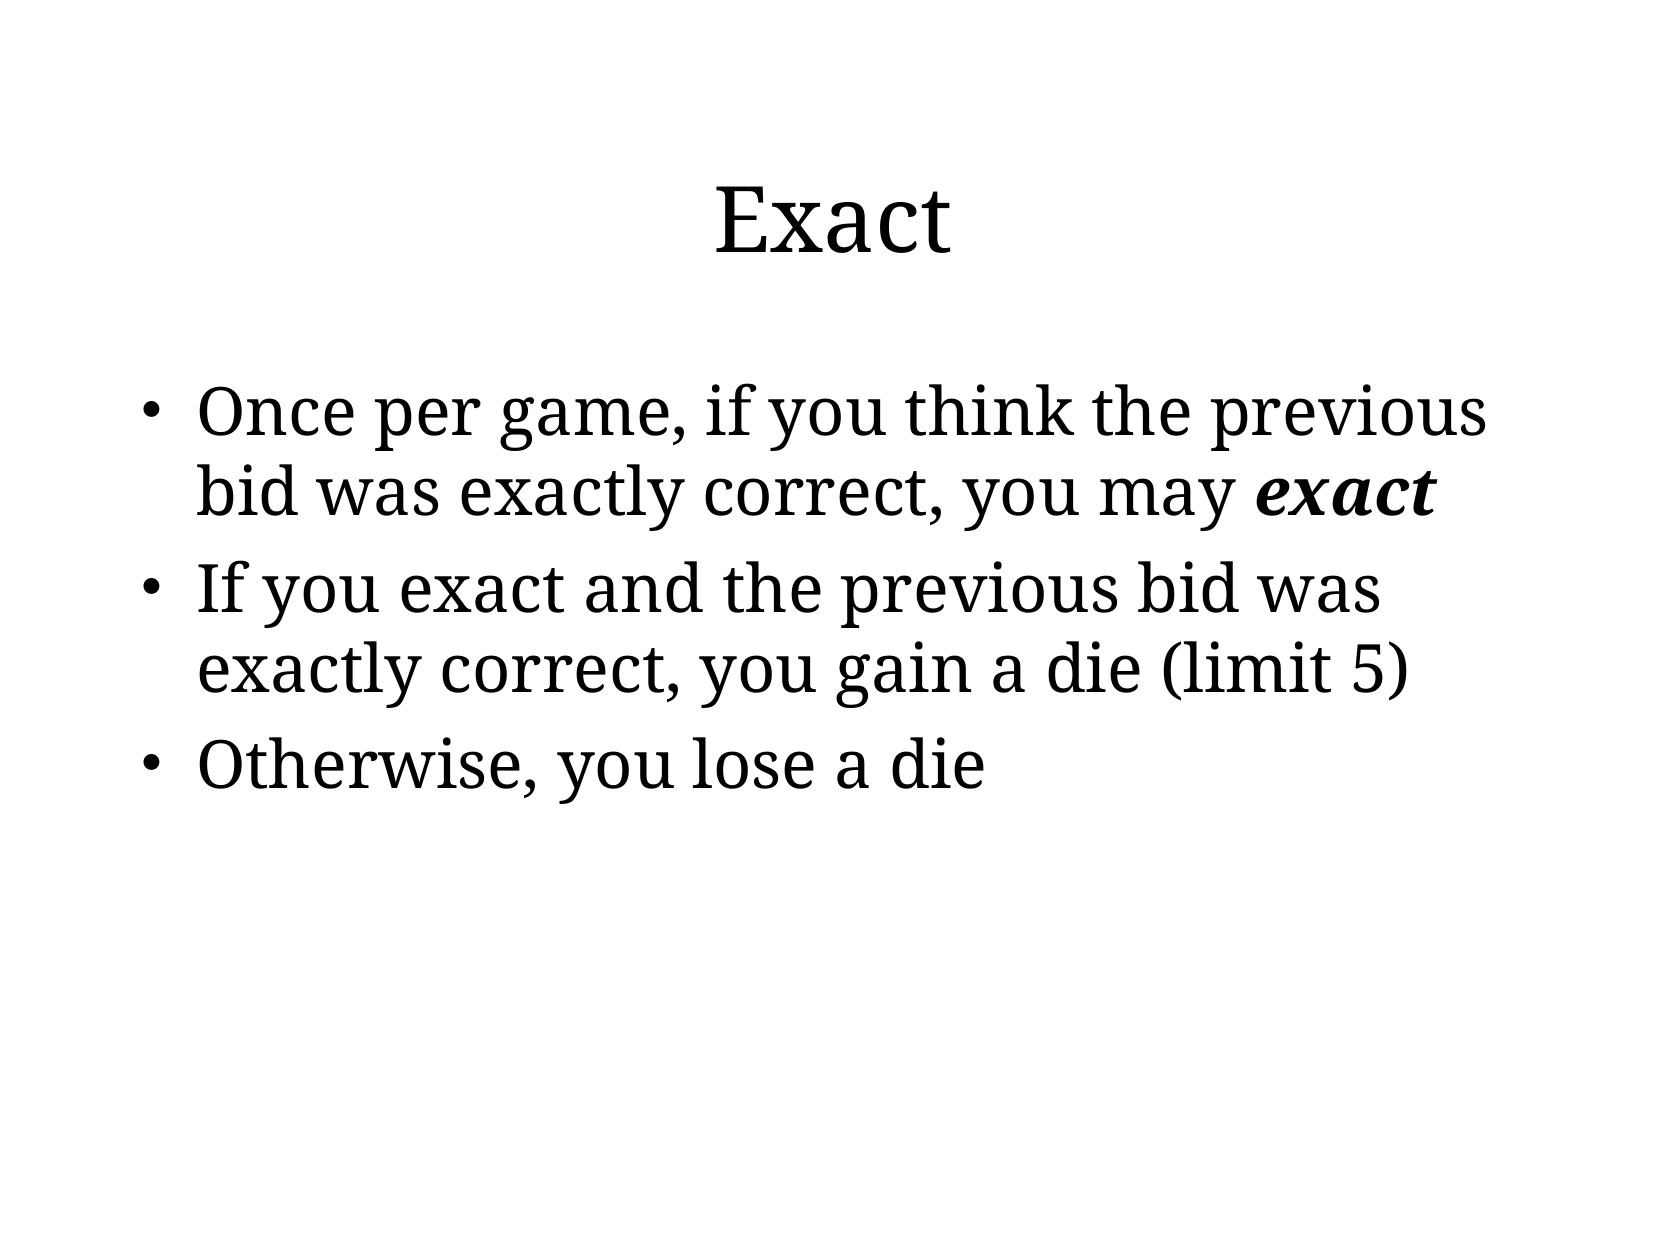

# Exact
Once per game, if you think the previous bid was exactly correct, you may exact
If you exact and the previous bid was exactly correct, you gain a die (limit 5)
Otherwise, you lose a die